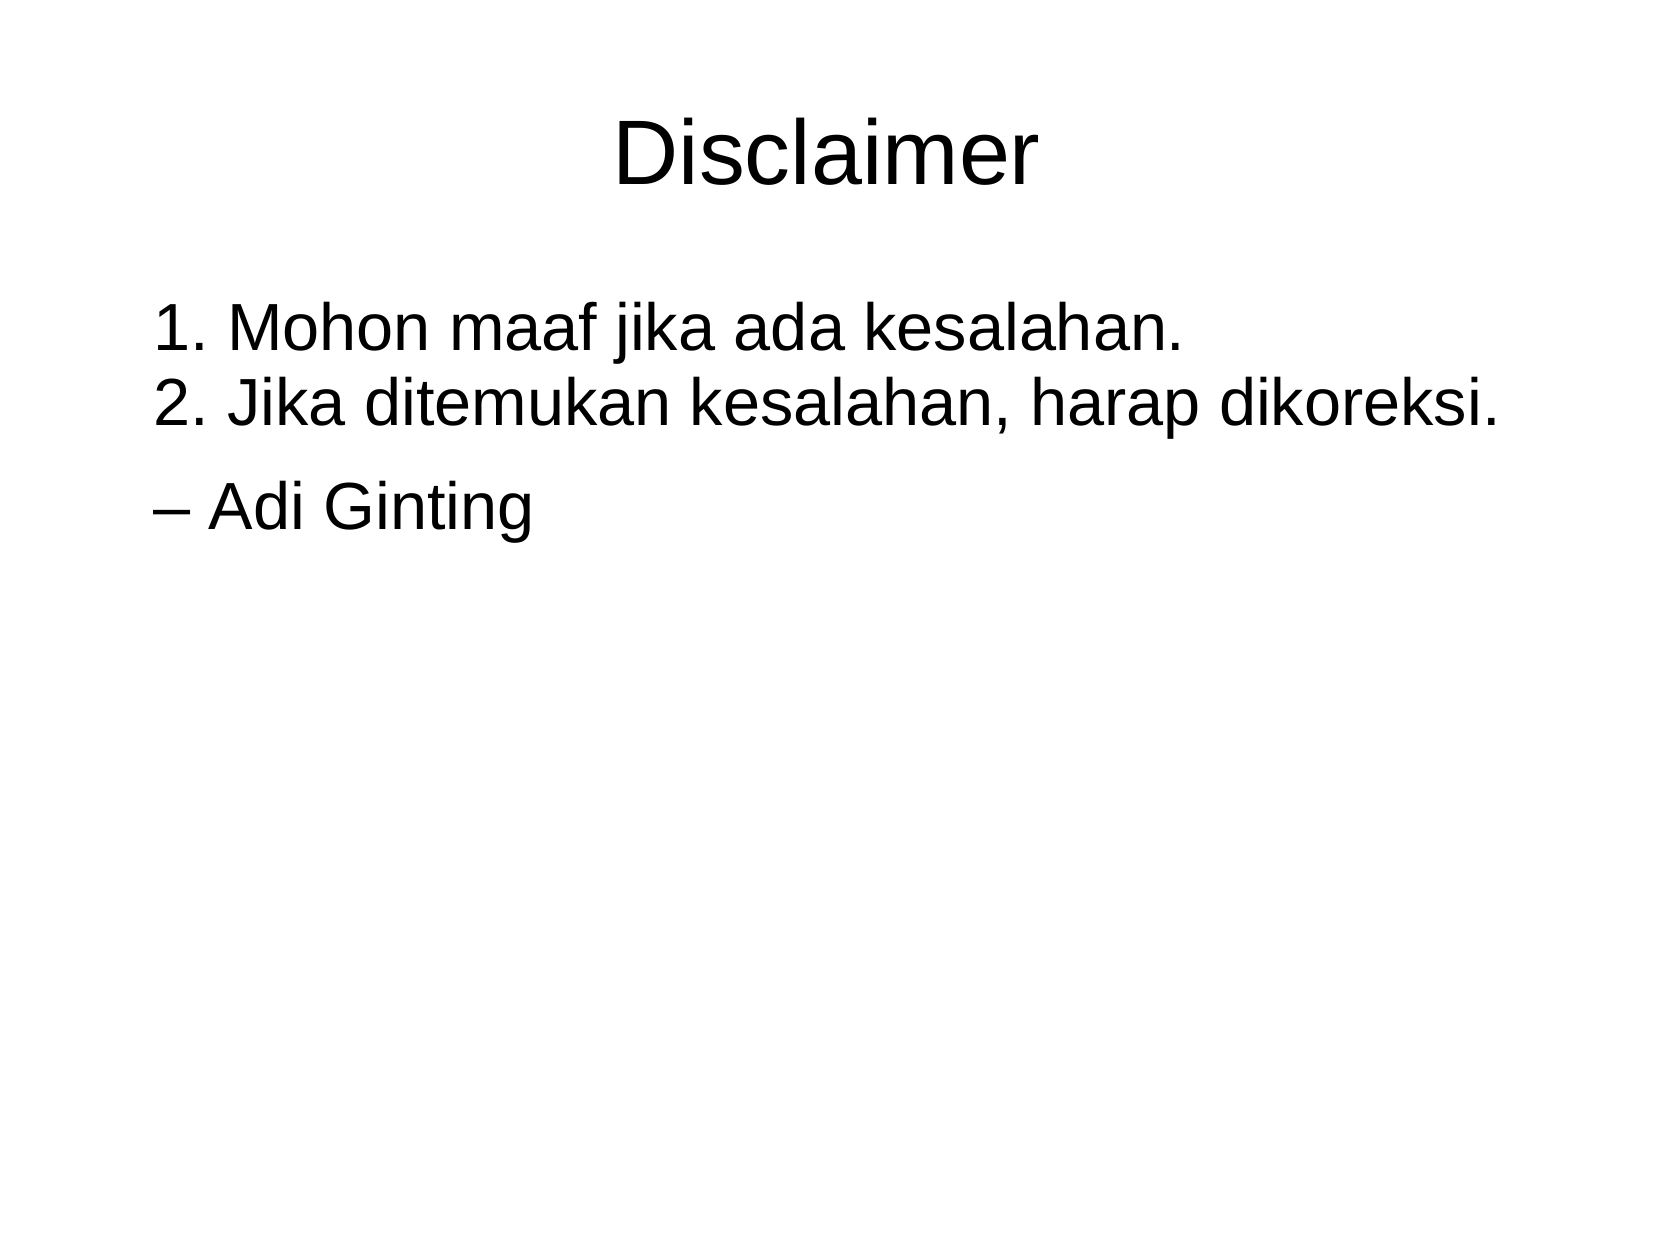

# Disclaimer
1. Mohon maaf jika ada kesalahan.
2. Jika ditemukan kesalahan, harap dikoreksi.
– Adi Ginting